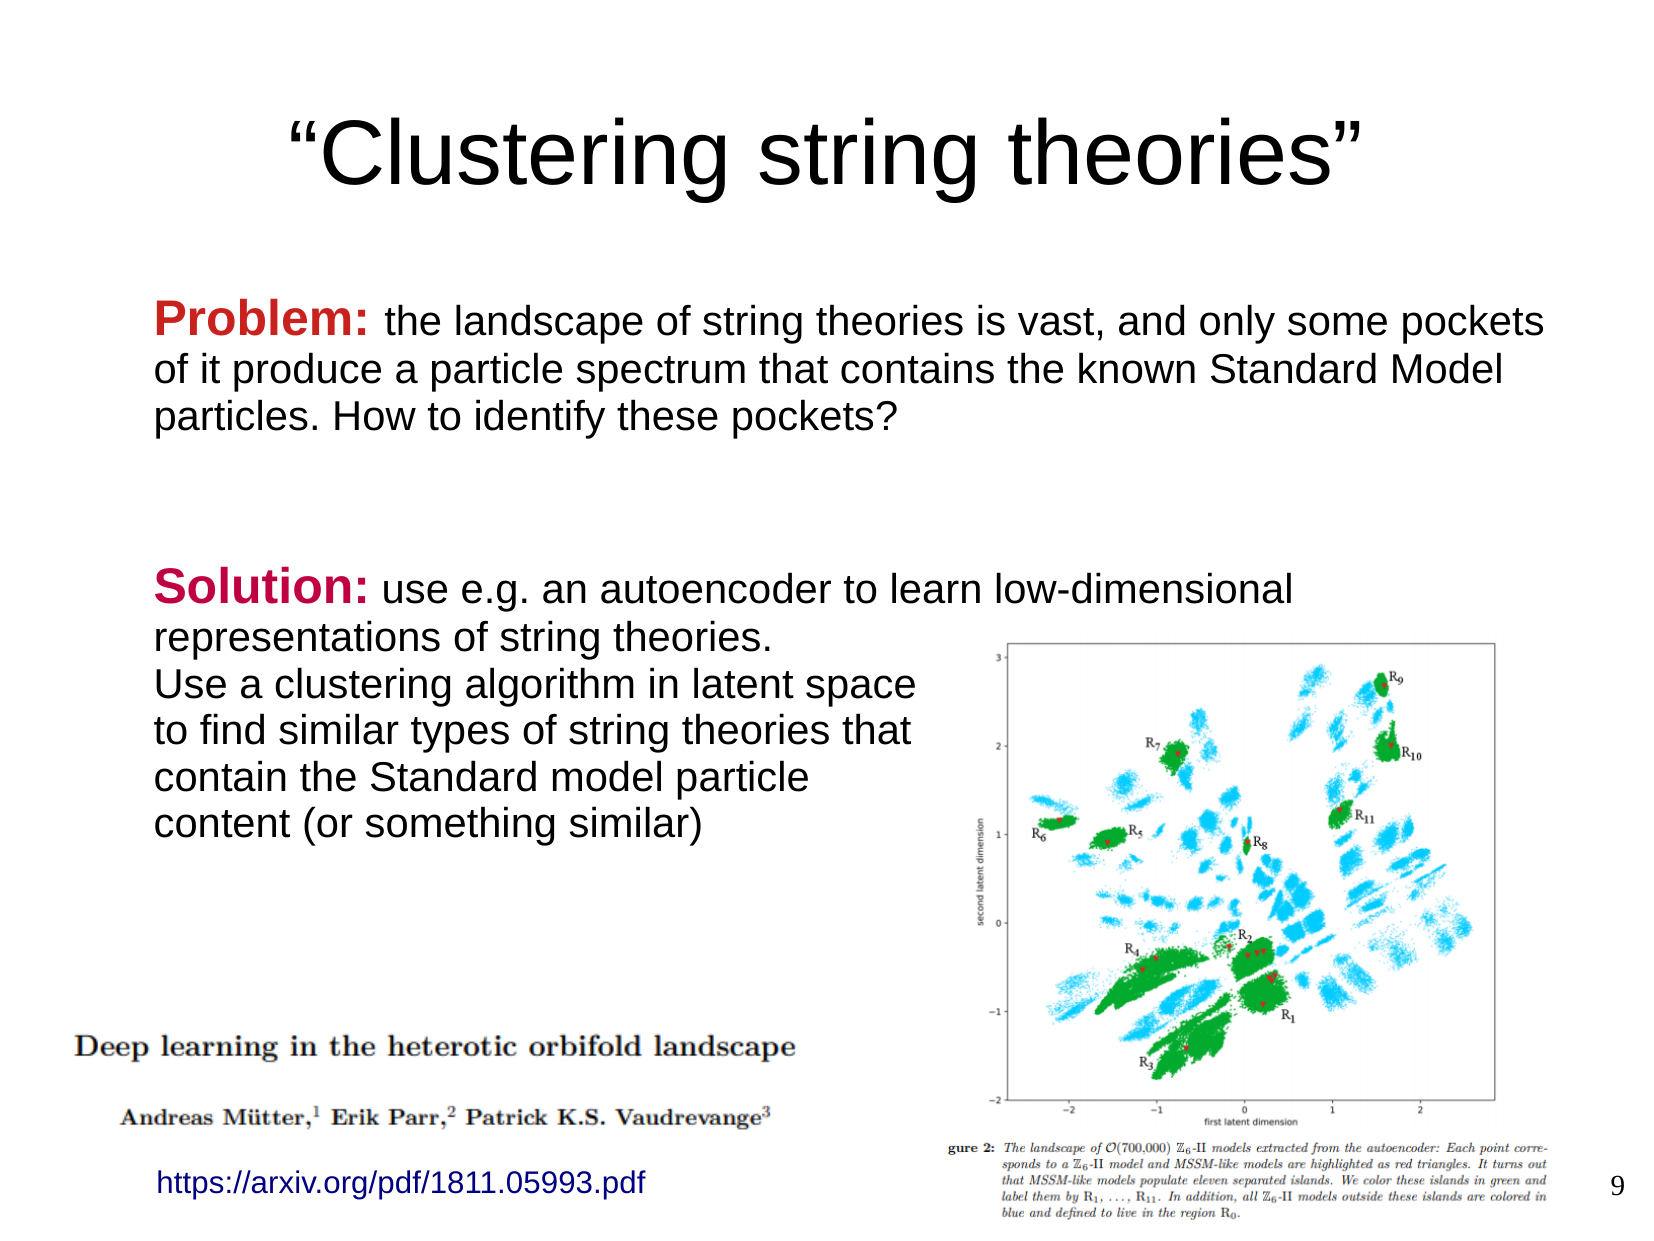

# “Clustering string theories”
Problem: the landscape of string theories is vast, and only some pockets of it produce a particle spectrum that contains the known Standard Model particles. How to identify these pockets?
Solution: use e.g. an autoencoder to learn low-dimensional representations of string theories.
Use a clustering algorithm in latent space
to find similar types of string theories that
contain the Standard model particle
content (or something similar)
https://arxiv.org/pdf/1811.05993.pdf
9